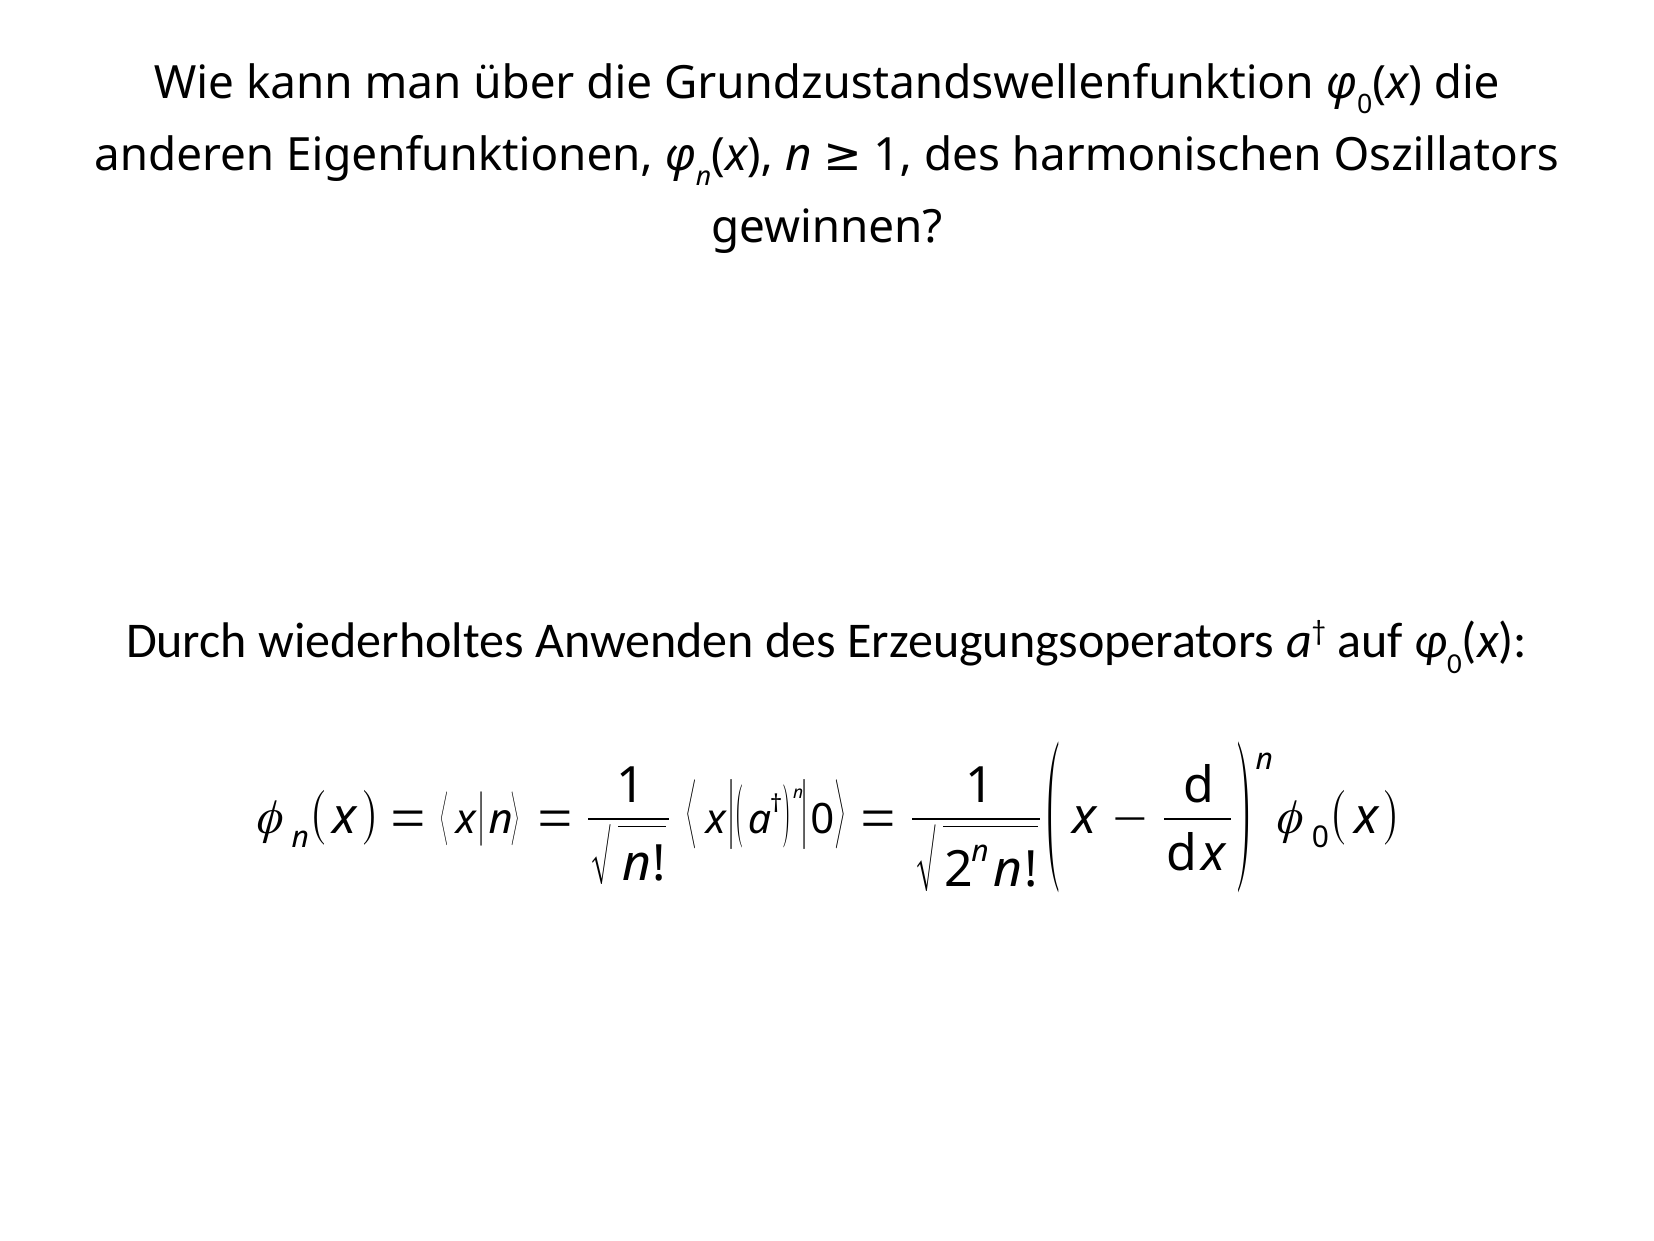

# Wie kann man über die Grundzustandswellenfunktion φ0(x) die anderen Eigenfunktionen, φn(x), n ≥ 1, des harmonischen Oszillators gewinnen?
Durch wiederholtes Anwenden des Erzeugungsoperators a† auf φ0(x):